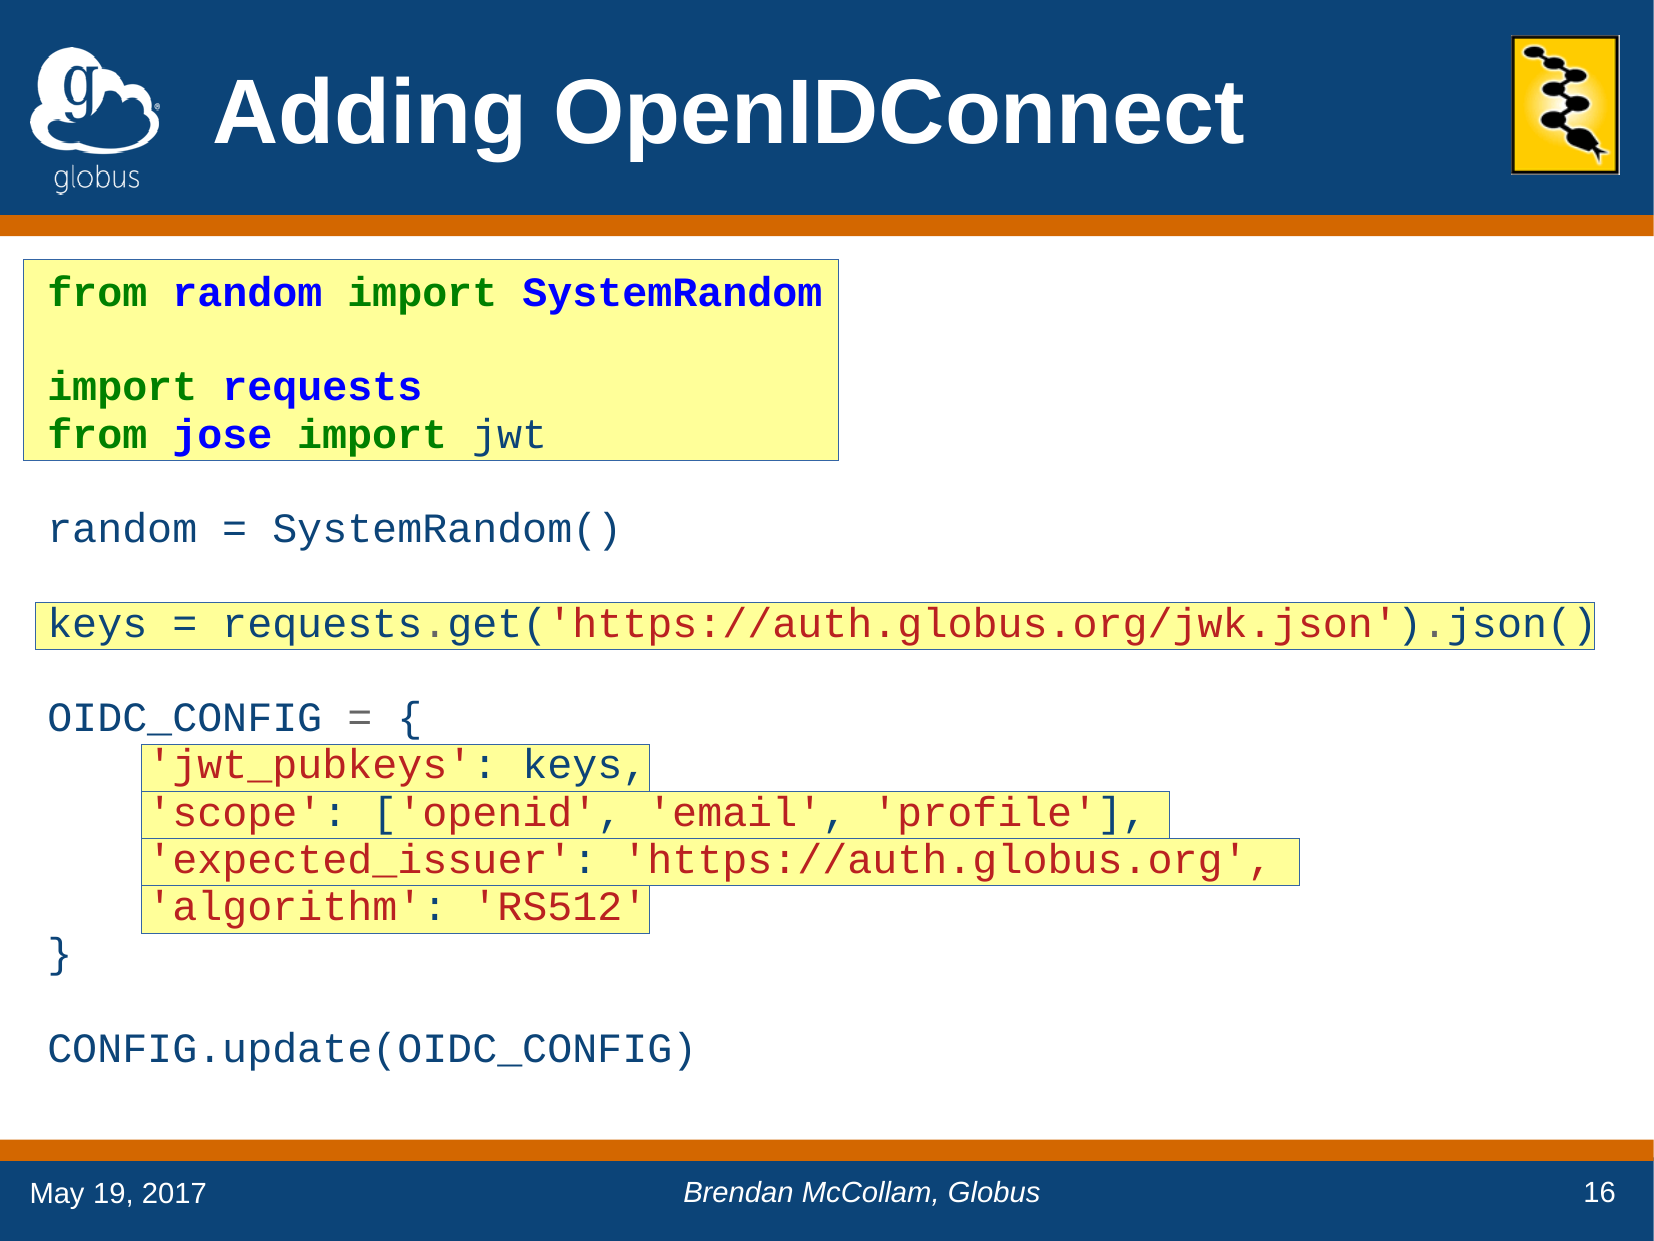

# Adding OpenIDConnect
from random import SystemRandom
import requests
from jose import jwt
random = SystemRandom()
keys = requests.get('https://auth.globus.org/jwk.json').json()
OIDC_CONFIG = {
 'jwt_pubkeys': keys,
 'scope': ['openid', 'email', 'profile'],
 'expected_issuer': 'https://auth.globus.org',
 'algorithm': 'RS512'
}
CONFIG.update(OIDC_CONFIG)
May 19, 2017
Brendan McCollam, Globus
16